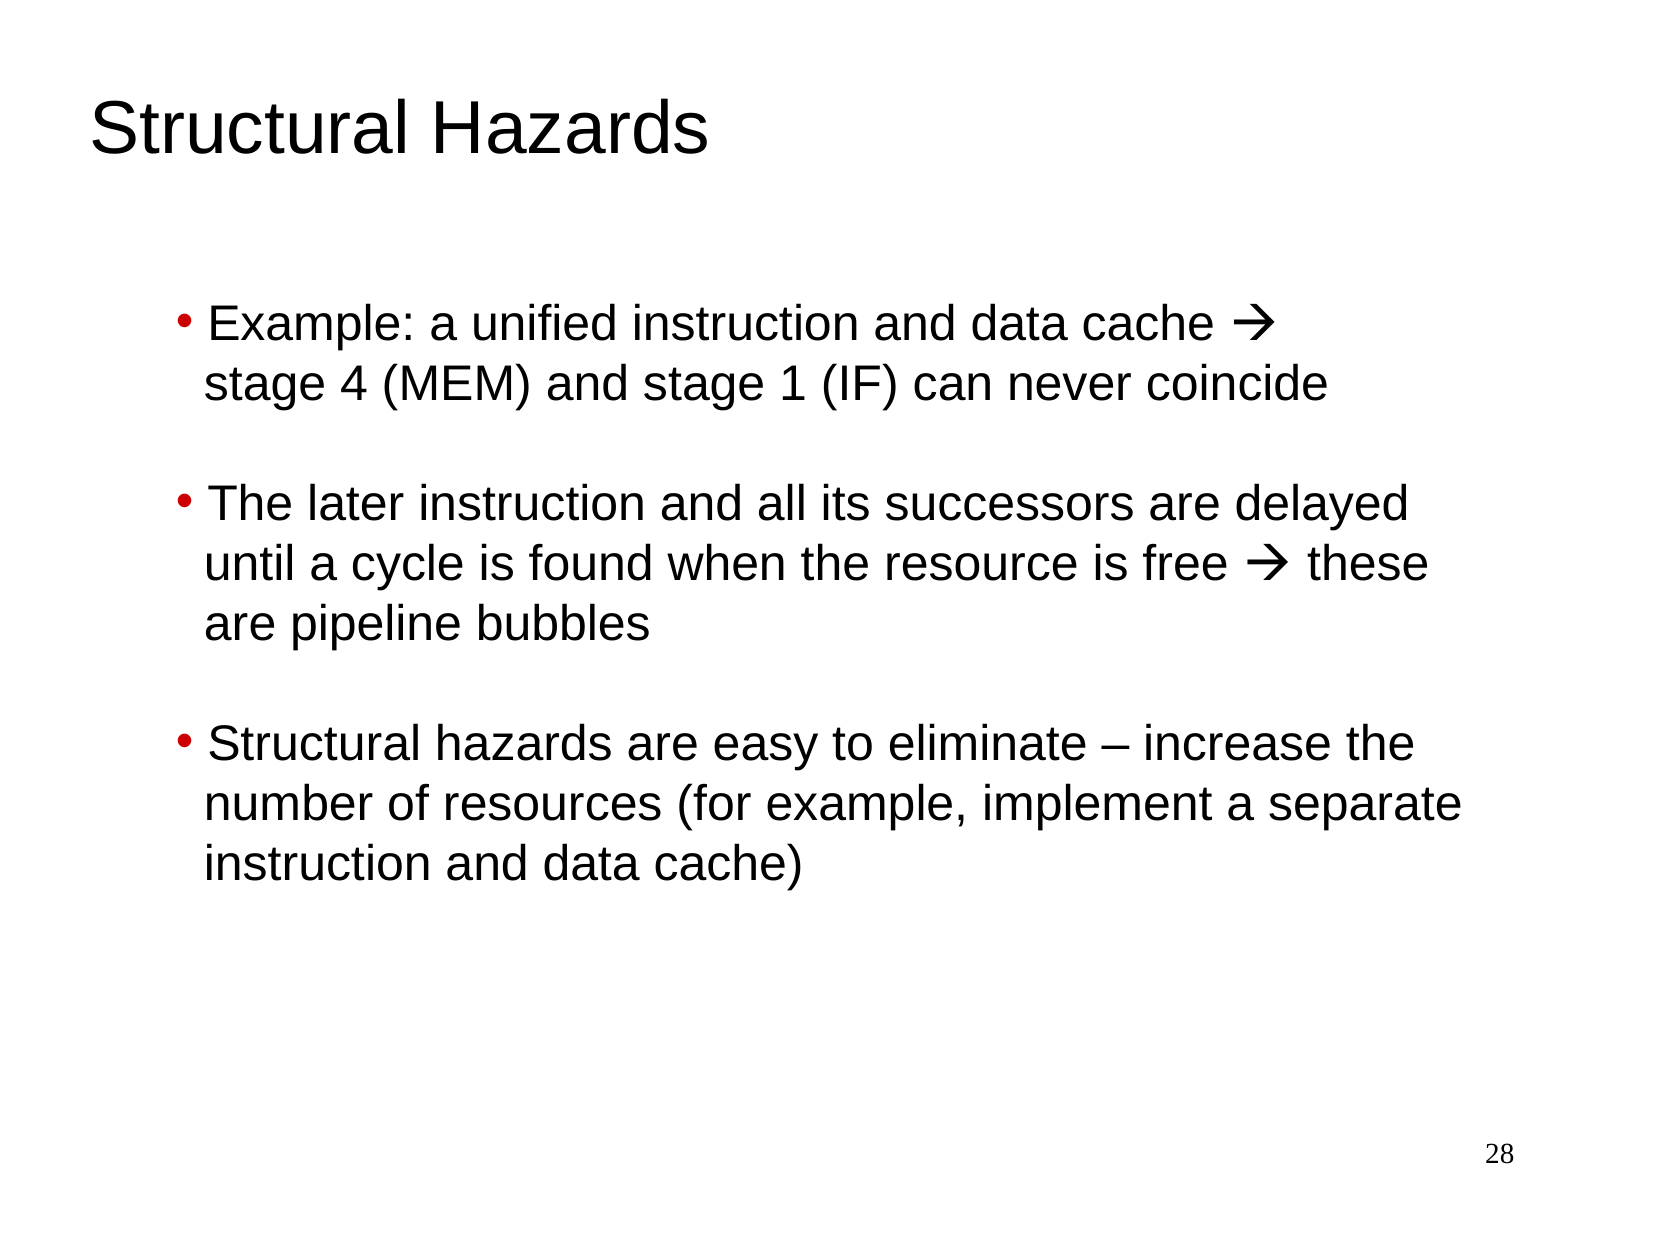

Structural Hazards
 Example: a unified instruction and data cache 
 stage 4 (MEM) and stage 1 (IF) can never coincide
 The later instruction and all its successors are delayed
 until a cycle is found when the resource is free  these
 are pipeline bubbles
 Structural hazards are easy to eliminate – increase the
 number of resources (for example, implement a separate
 instruction and data cache)